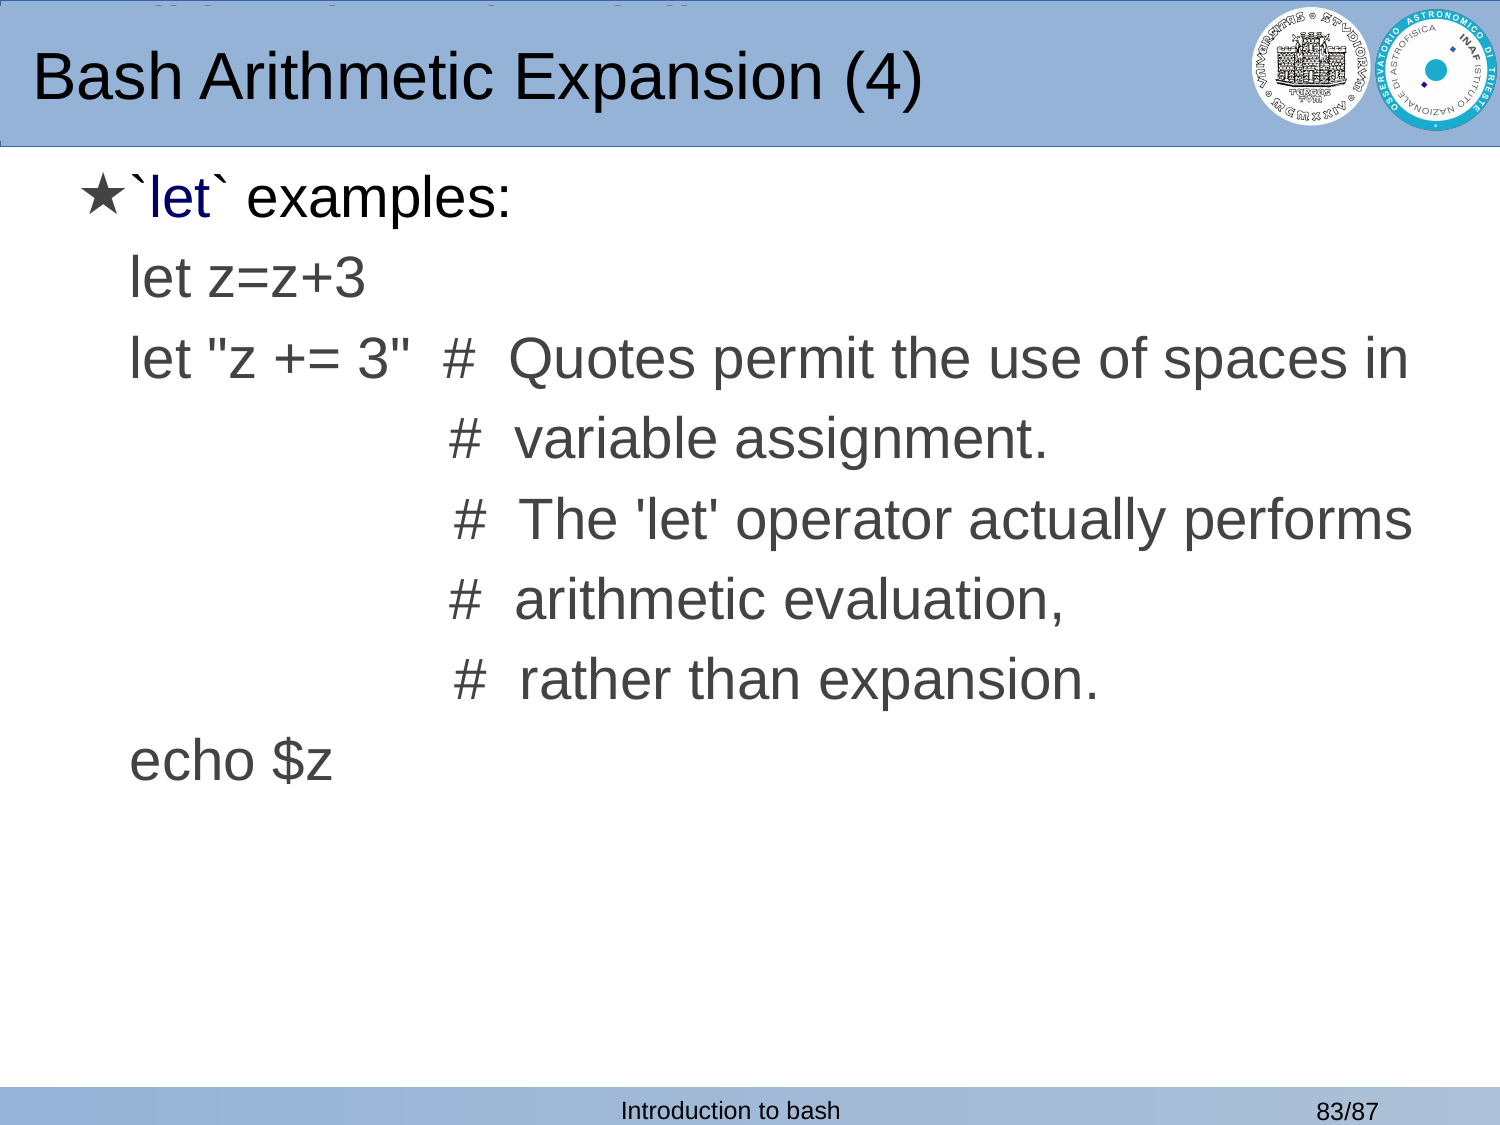

# Traditional service delivery
Bash Arithmetic Expansion (4)
`let` examples:
let z=z+3
let "z += 3" # Quotes permit the use of spaces in # variable assignment.
 # The 'let' operator actually performs # arithmetic evaluation,
 # rather than expansion.
echo $z